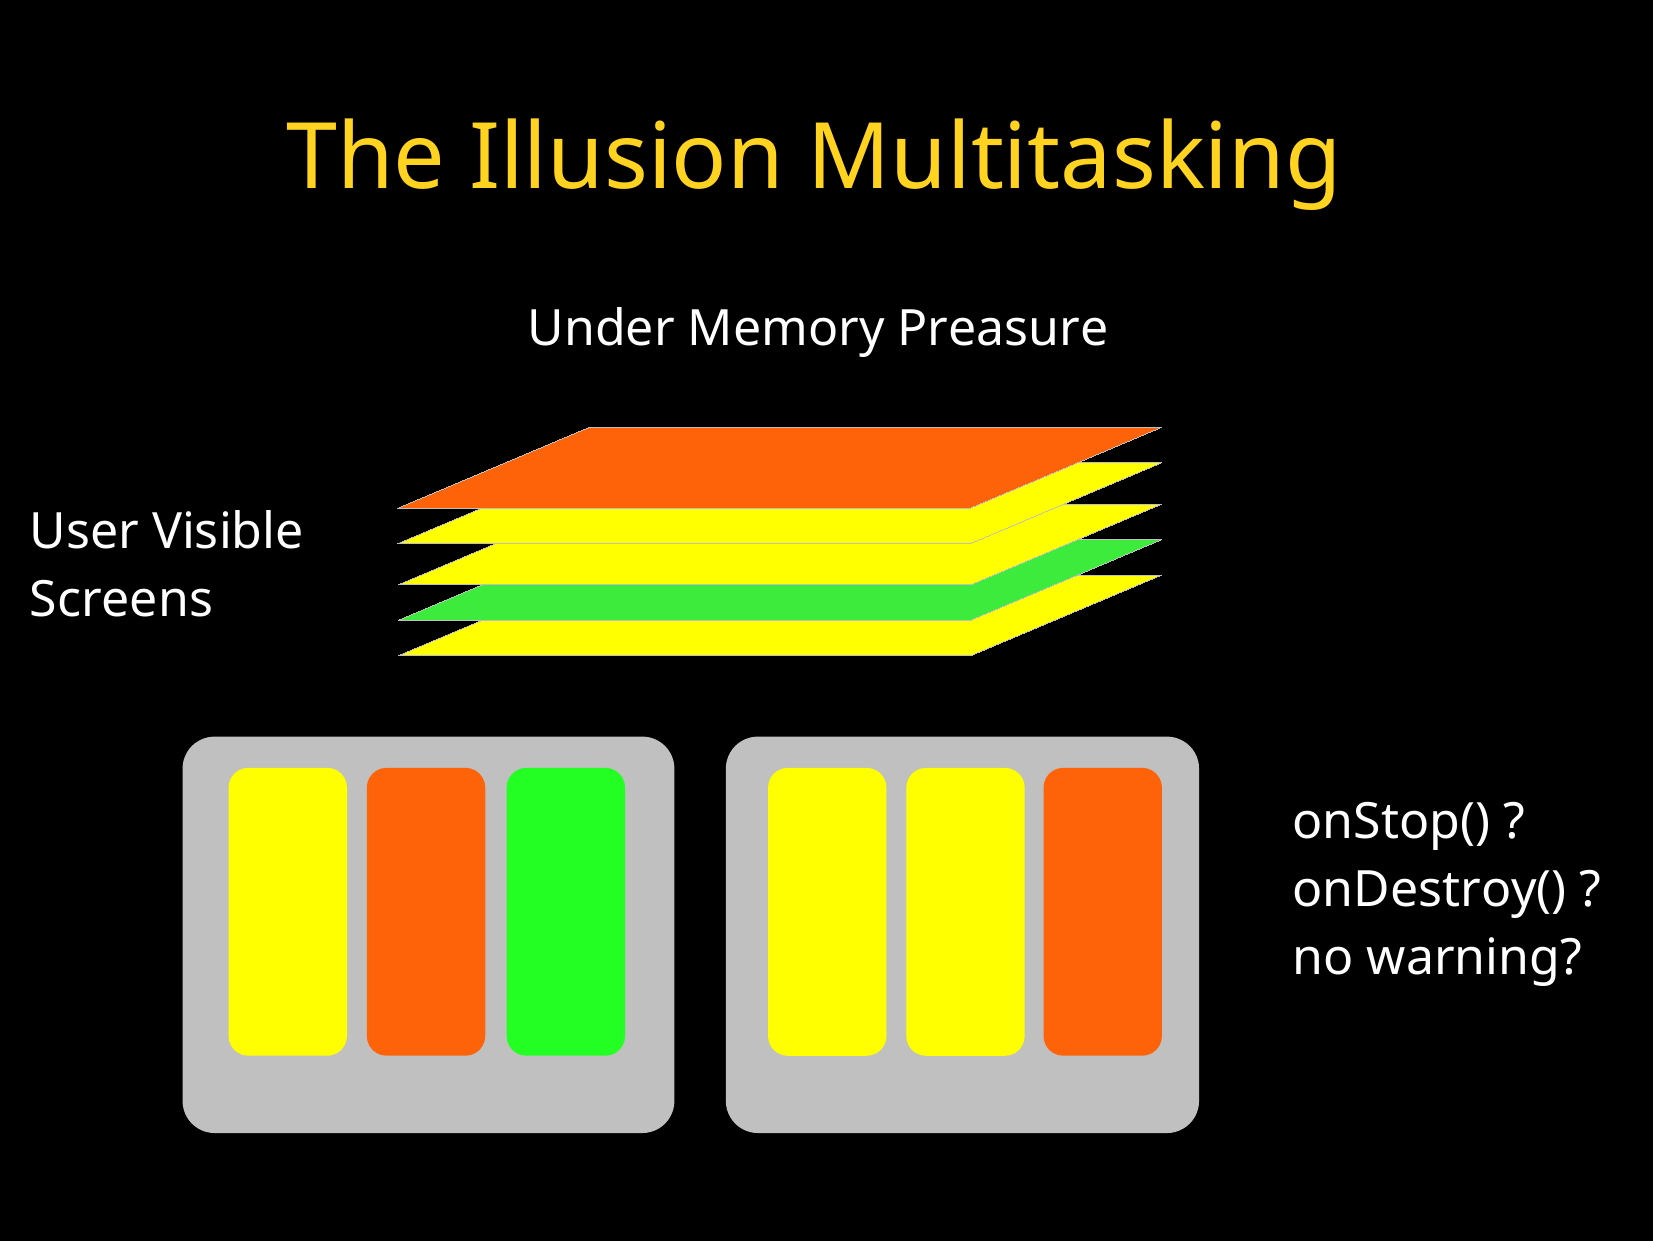

# The Illusion Multitasking
Under Memory Preasure
User Visible
Screens
onStop() ?
onDestroy() ?
no warning?